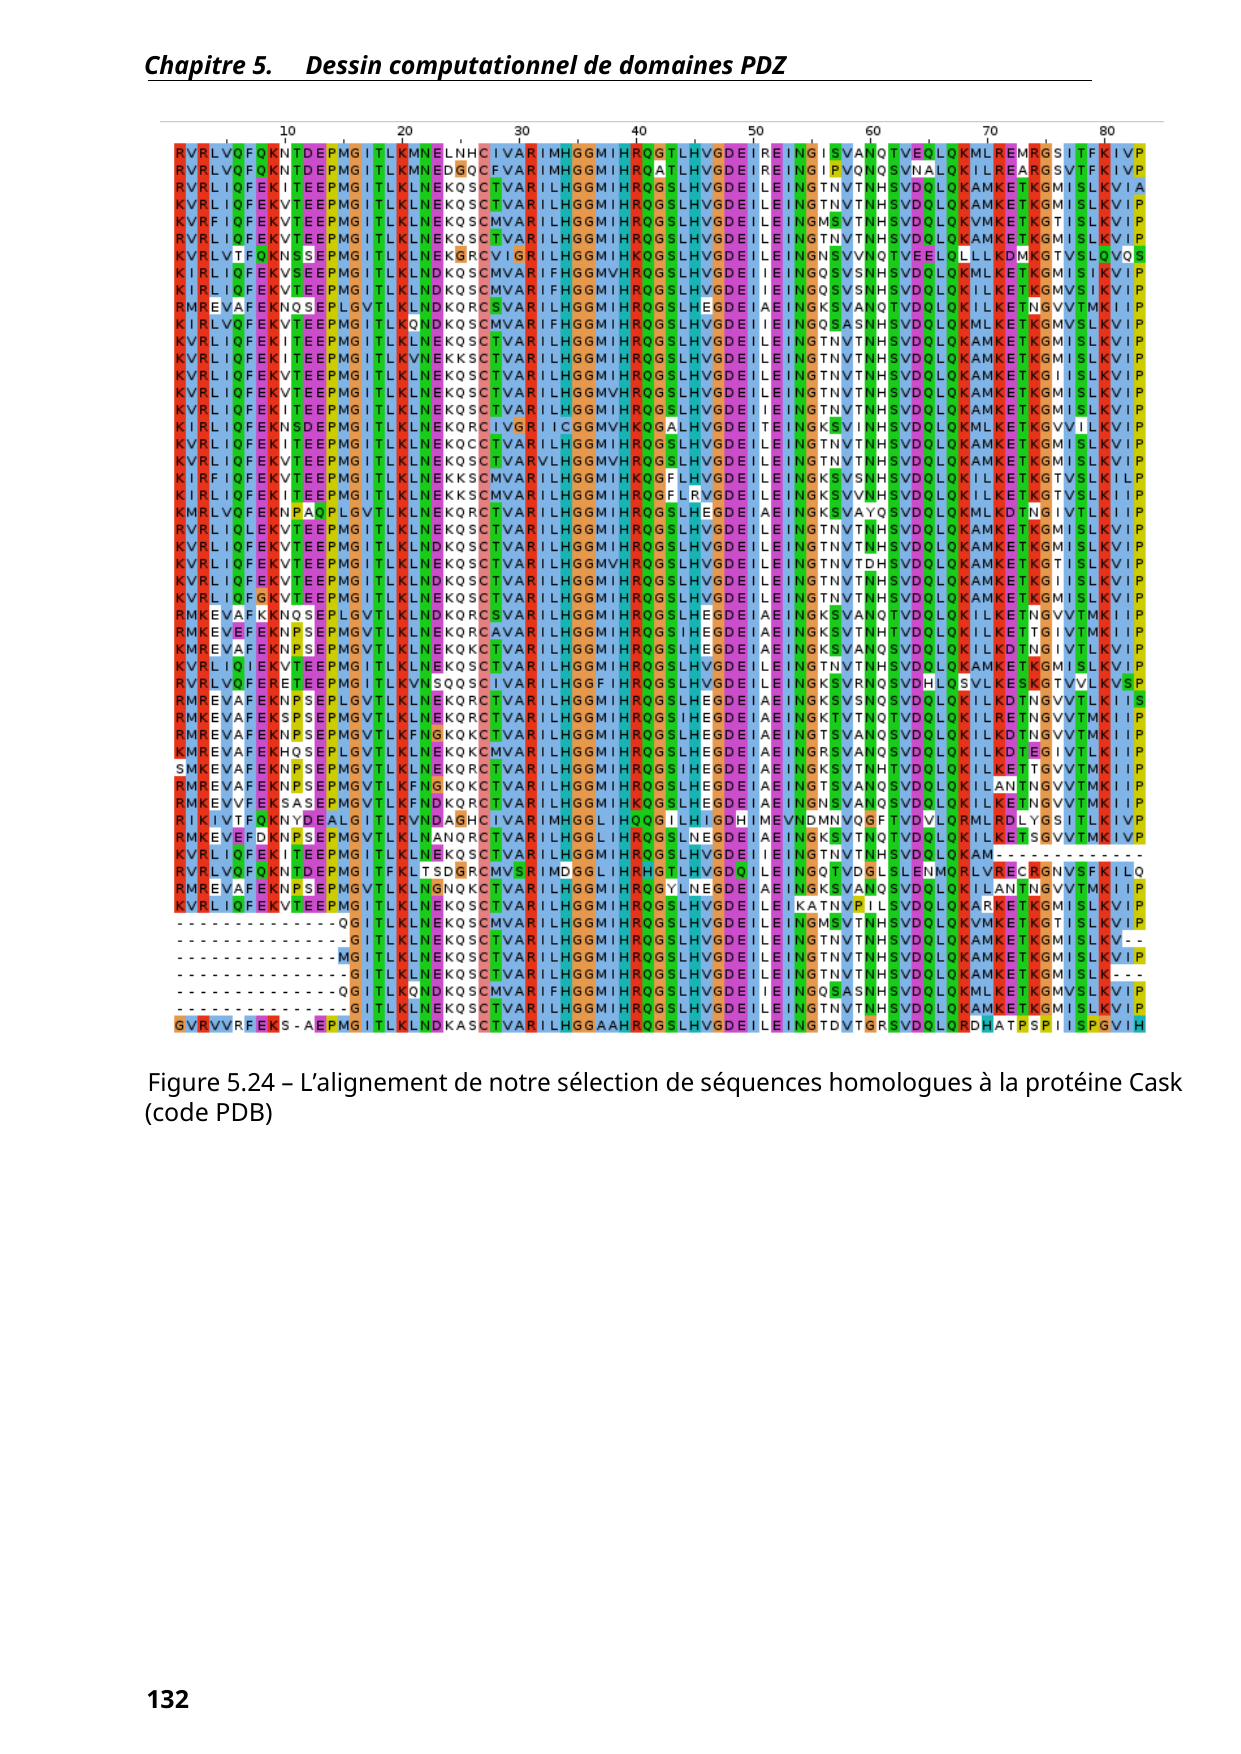

Chapitre 5.
Dessin computationnel de domaines PDZ
Figure 5.24 – L’alignement de notre sélection de séquences homologues à la protéine Cask
(code PDB)
132